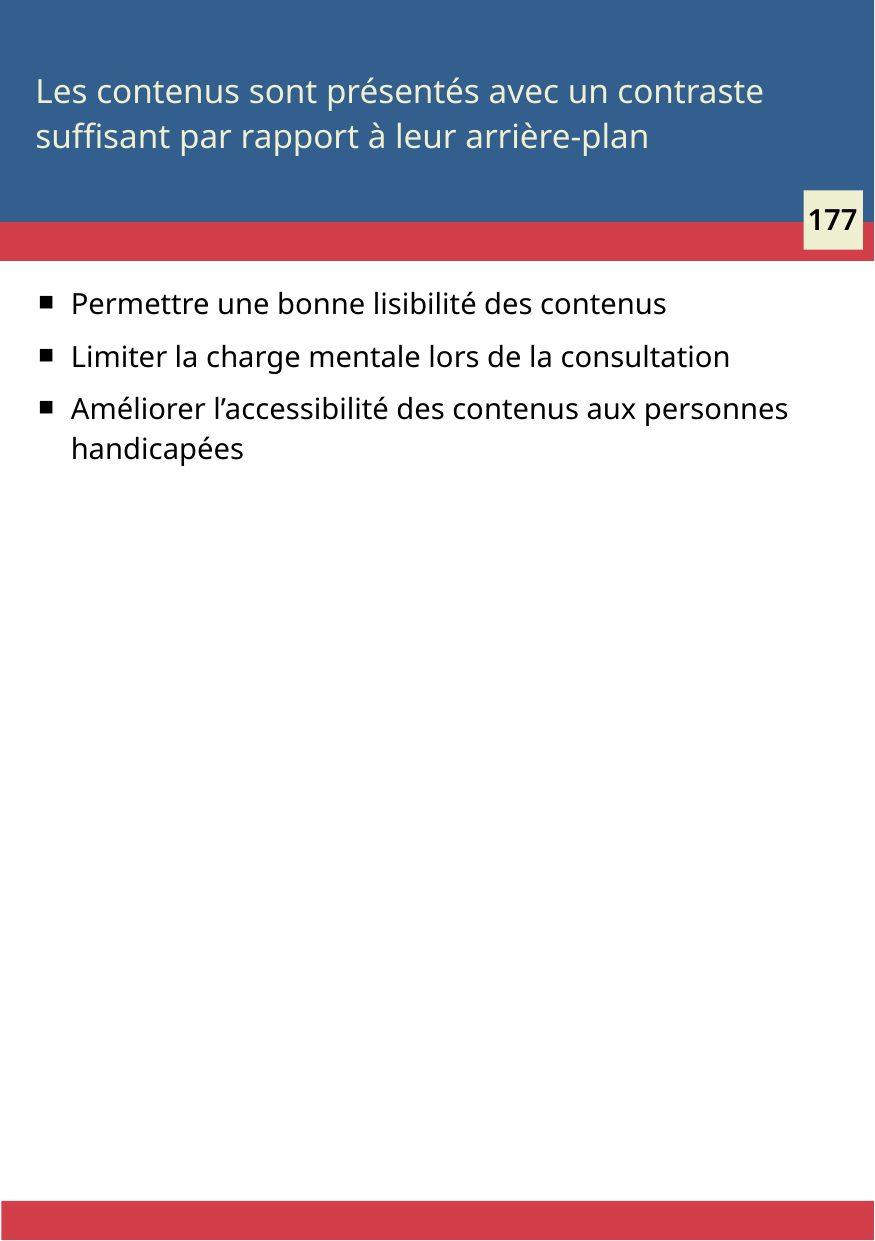

# Les contenus sont présentés avec un contraste suffisant par rapport à leur arrière-plan
177
Permettre une bonne lisibilité des contenus
Limiter la charge mentale lors de la consultation
Améliorer l’accessibilité des contenus aux personnes handicapées